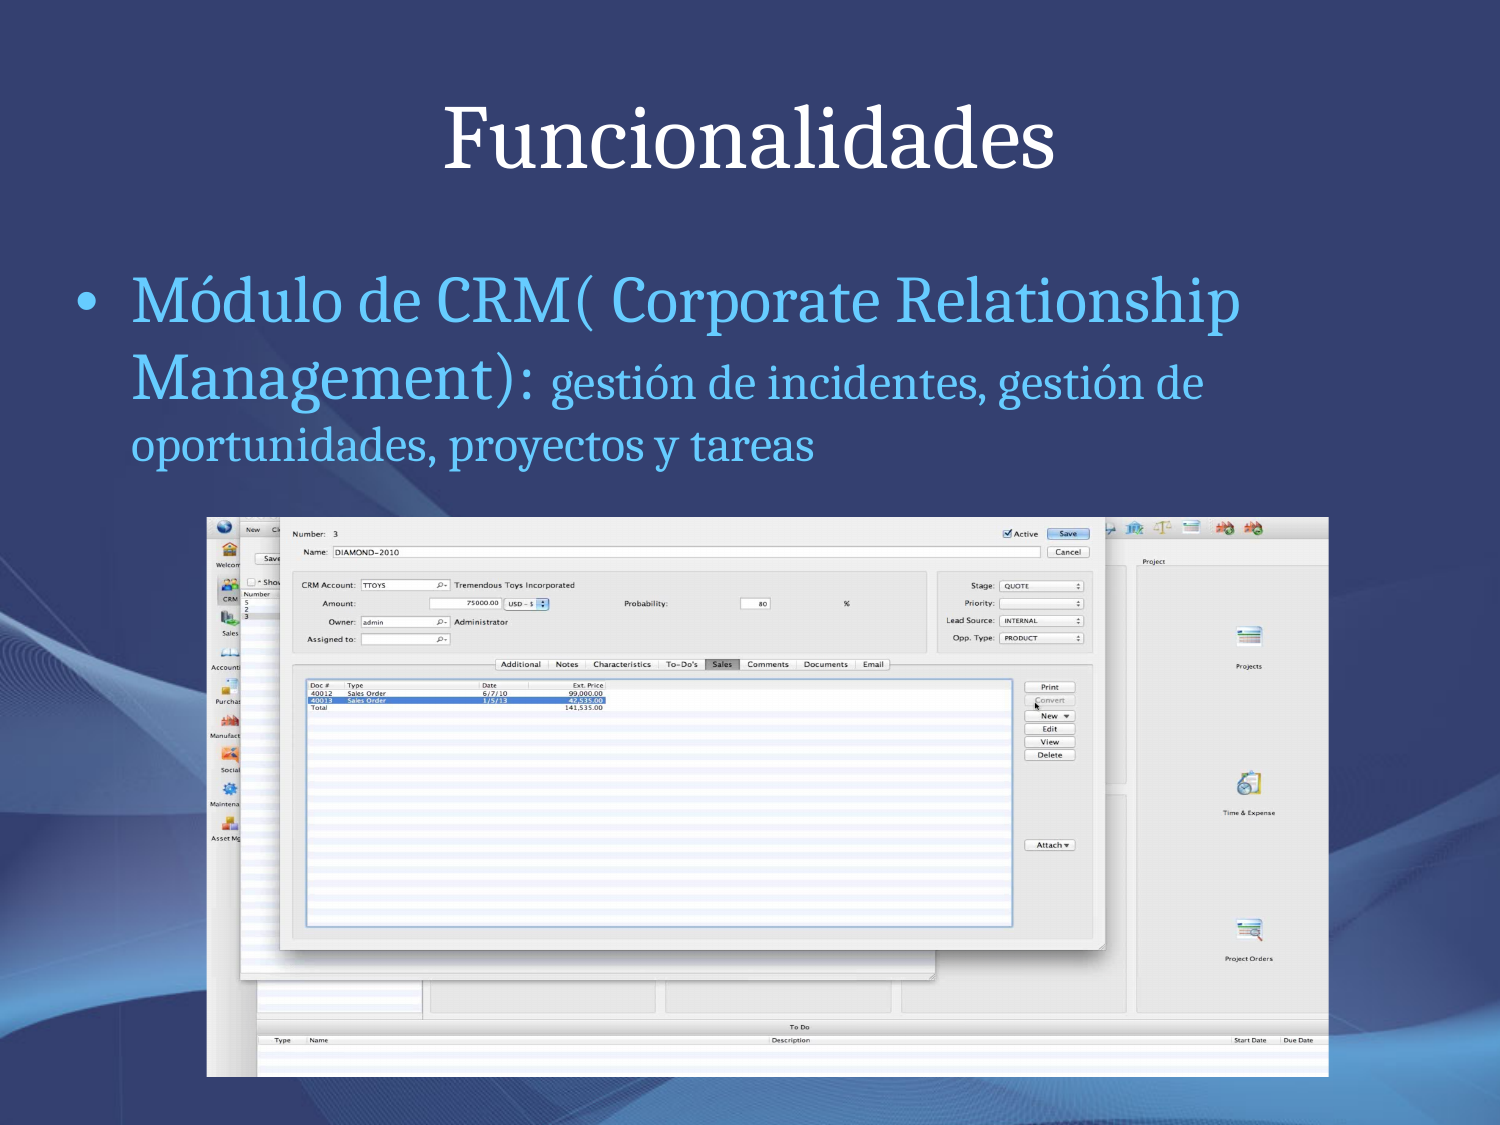

# Funcionalidades
Módulo de CRM( Corporate Relationship Management): gestión de incidentes, gestión de oportunidades, proyectos y tareas